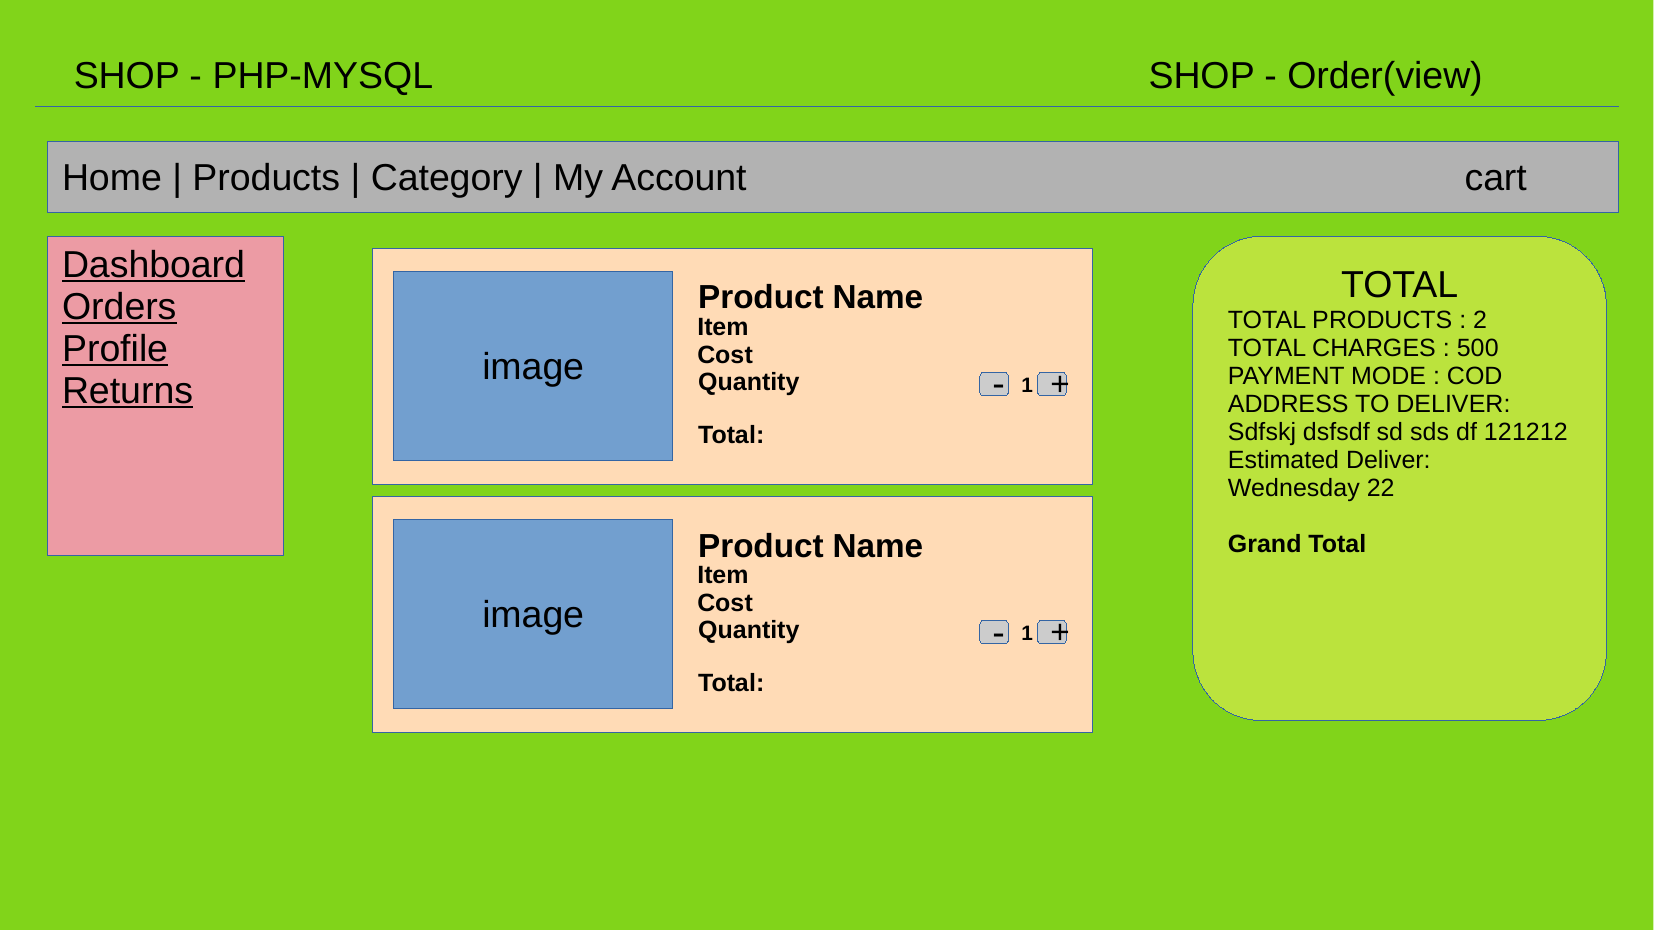

SHOP - PHP-MYSQL
SHOP - Order(view)
Home | Products | Category | My Account										cart
Dashboard
Orders
Profile
Returns
TOTAL
TOTAL PRODUCTS : 2
TOTAL CHARGES : 500
PAYMENT MODE : COD
ADDRESS TO DELIVER:
Sdfskj dsfsdf sd sds df 121212
Estimated Deliver:
Wednesday 22
Grand Total
image
Product Name
Item Cost
Quantity
1
-
+
Total:
image
Product Name
Item Cost
Quantity
1
-
+
Total: